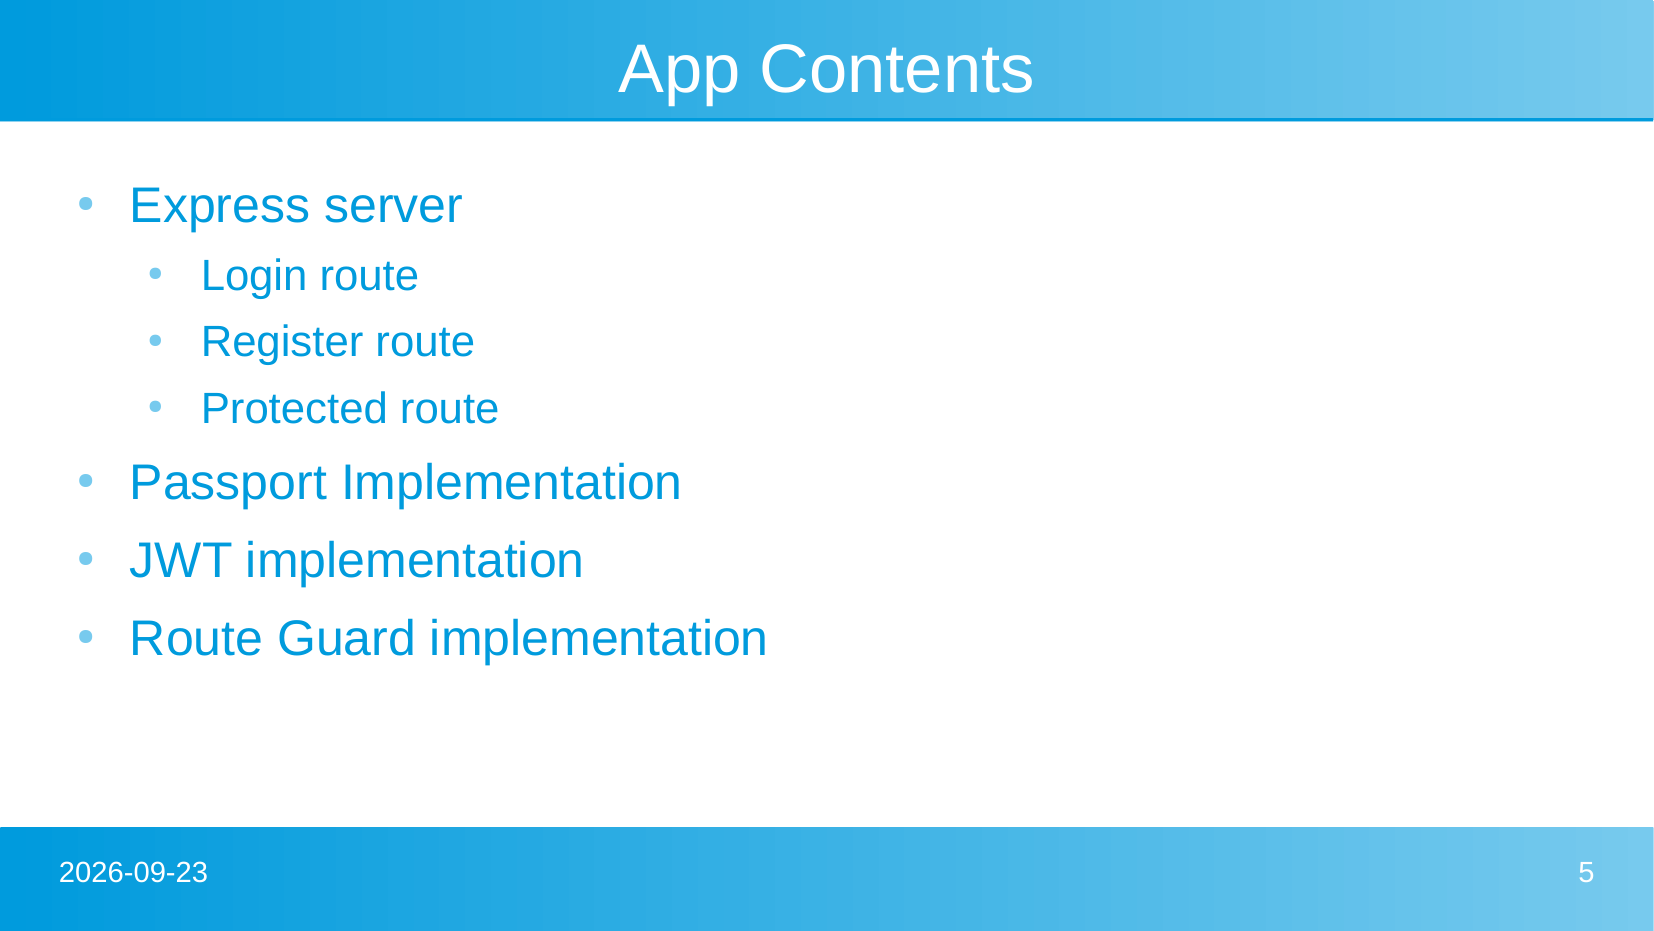

# App Contents
Express server
Login route
Register route
Protected route
Passport Implementation
JWT implementation
Route Guard implementation
5